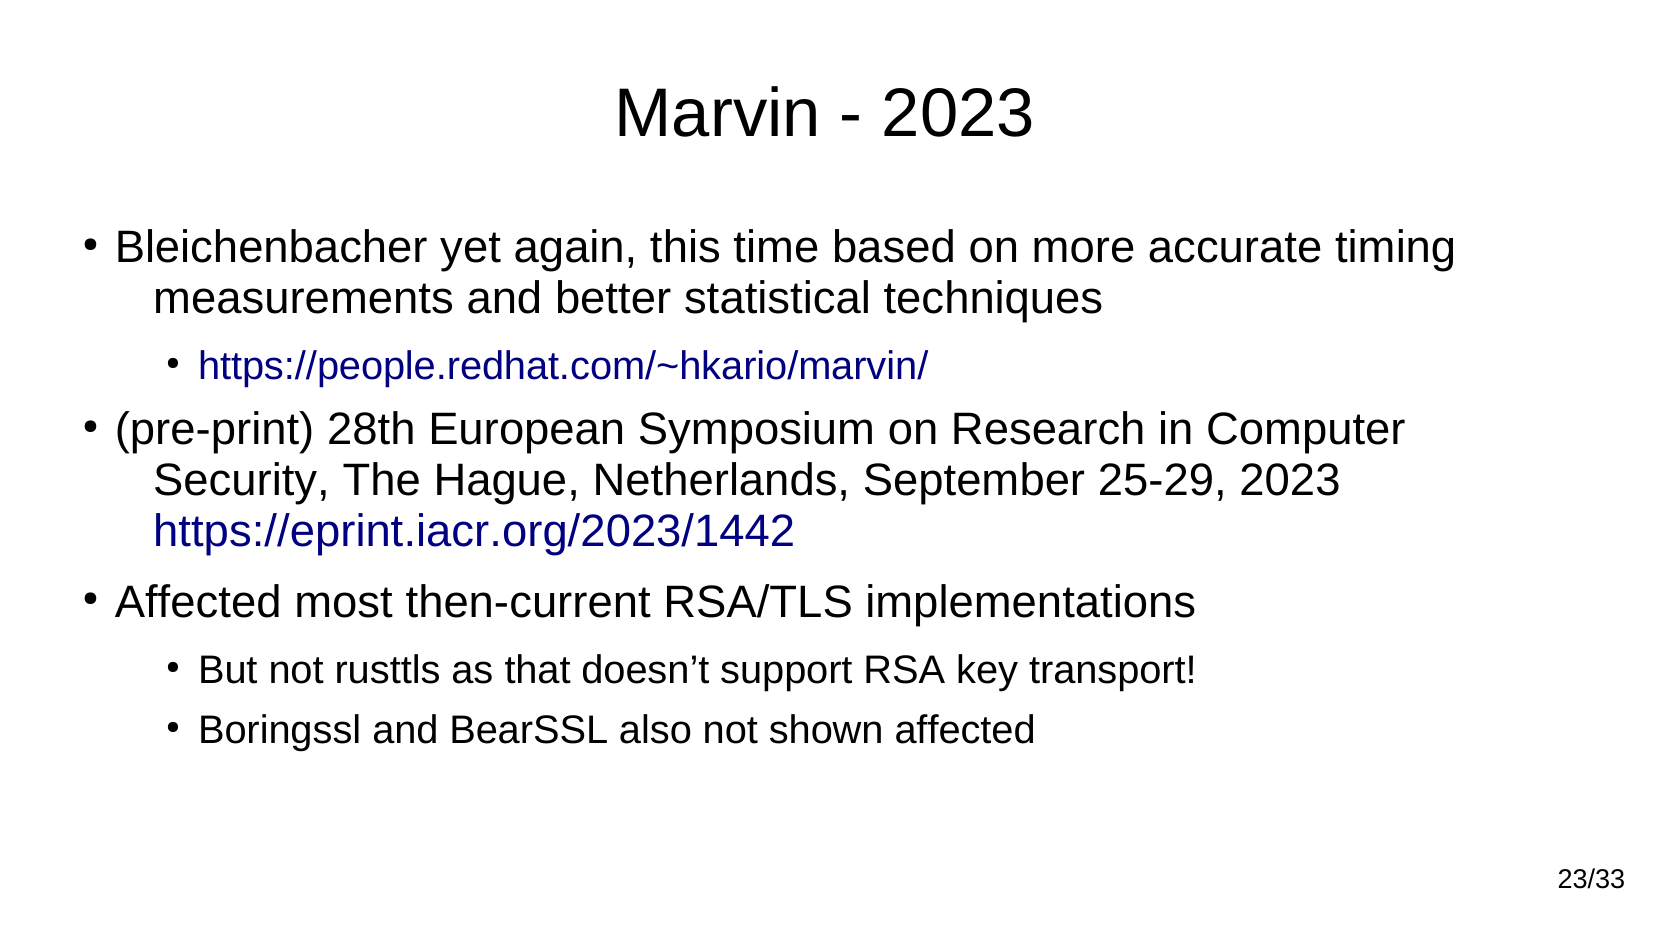

# Marvin - 2023
Bleichenbacher yet again, this time based on more accurate timing measurements and better statistical techniques
https://people.redhat.com/~hkario/marvin/
(pre-print) 28th European Symposium on Research in Computer Security, The Hague, Netherlands, September 25-29, 2023 https://eprint.iacr.org/2023/1442
Affected most then-current RSA/TLS implementations
But not rusttls as that doesn’t support RSA key transport!
Boringssl and BearSSL also not shown affected